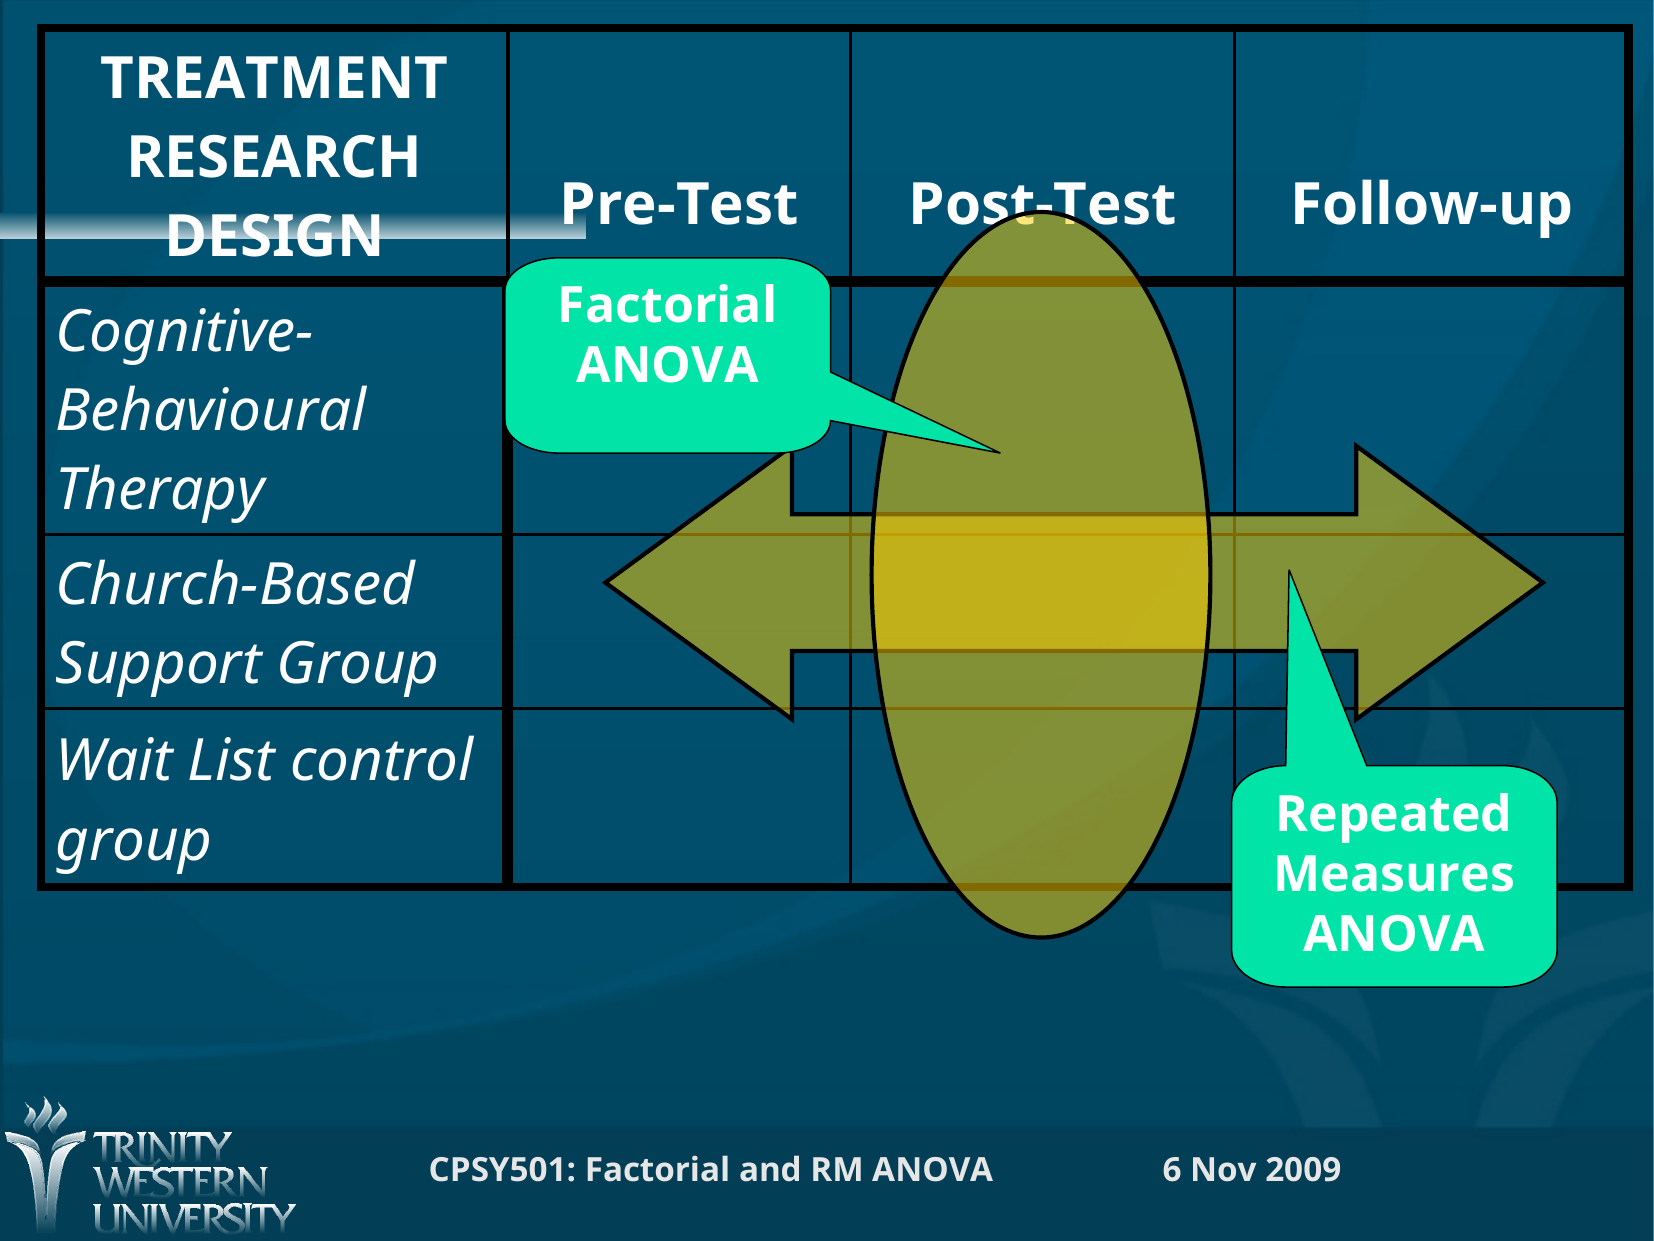

| TREATMENT RESEARCH DESIGN | Pre-Test | Post-Test | Follow-up |
| --- | --- | --- | --- |
| Cognitive-Behavioural Therapy | | | |
| Church-Based Support Group | | | |
| Wait List control group | | | |
Factorial ANOVA
Repeated Measures ANOVA
CPSY501: Factorial and RM ANOVA
6 Nov 2009